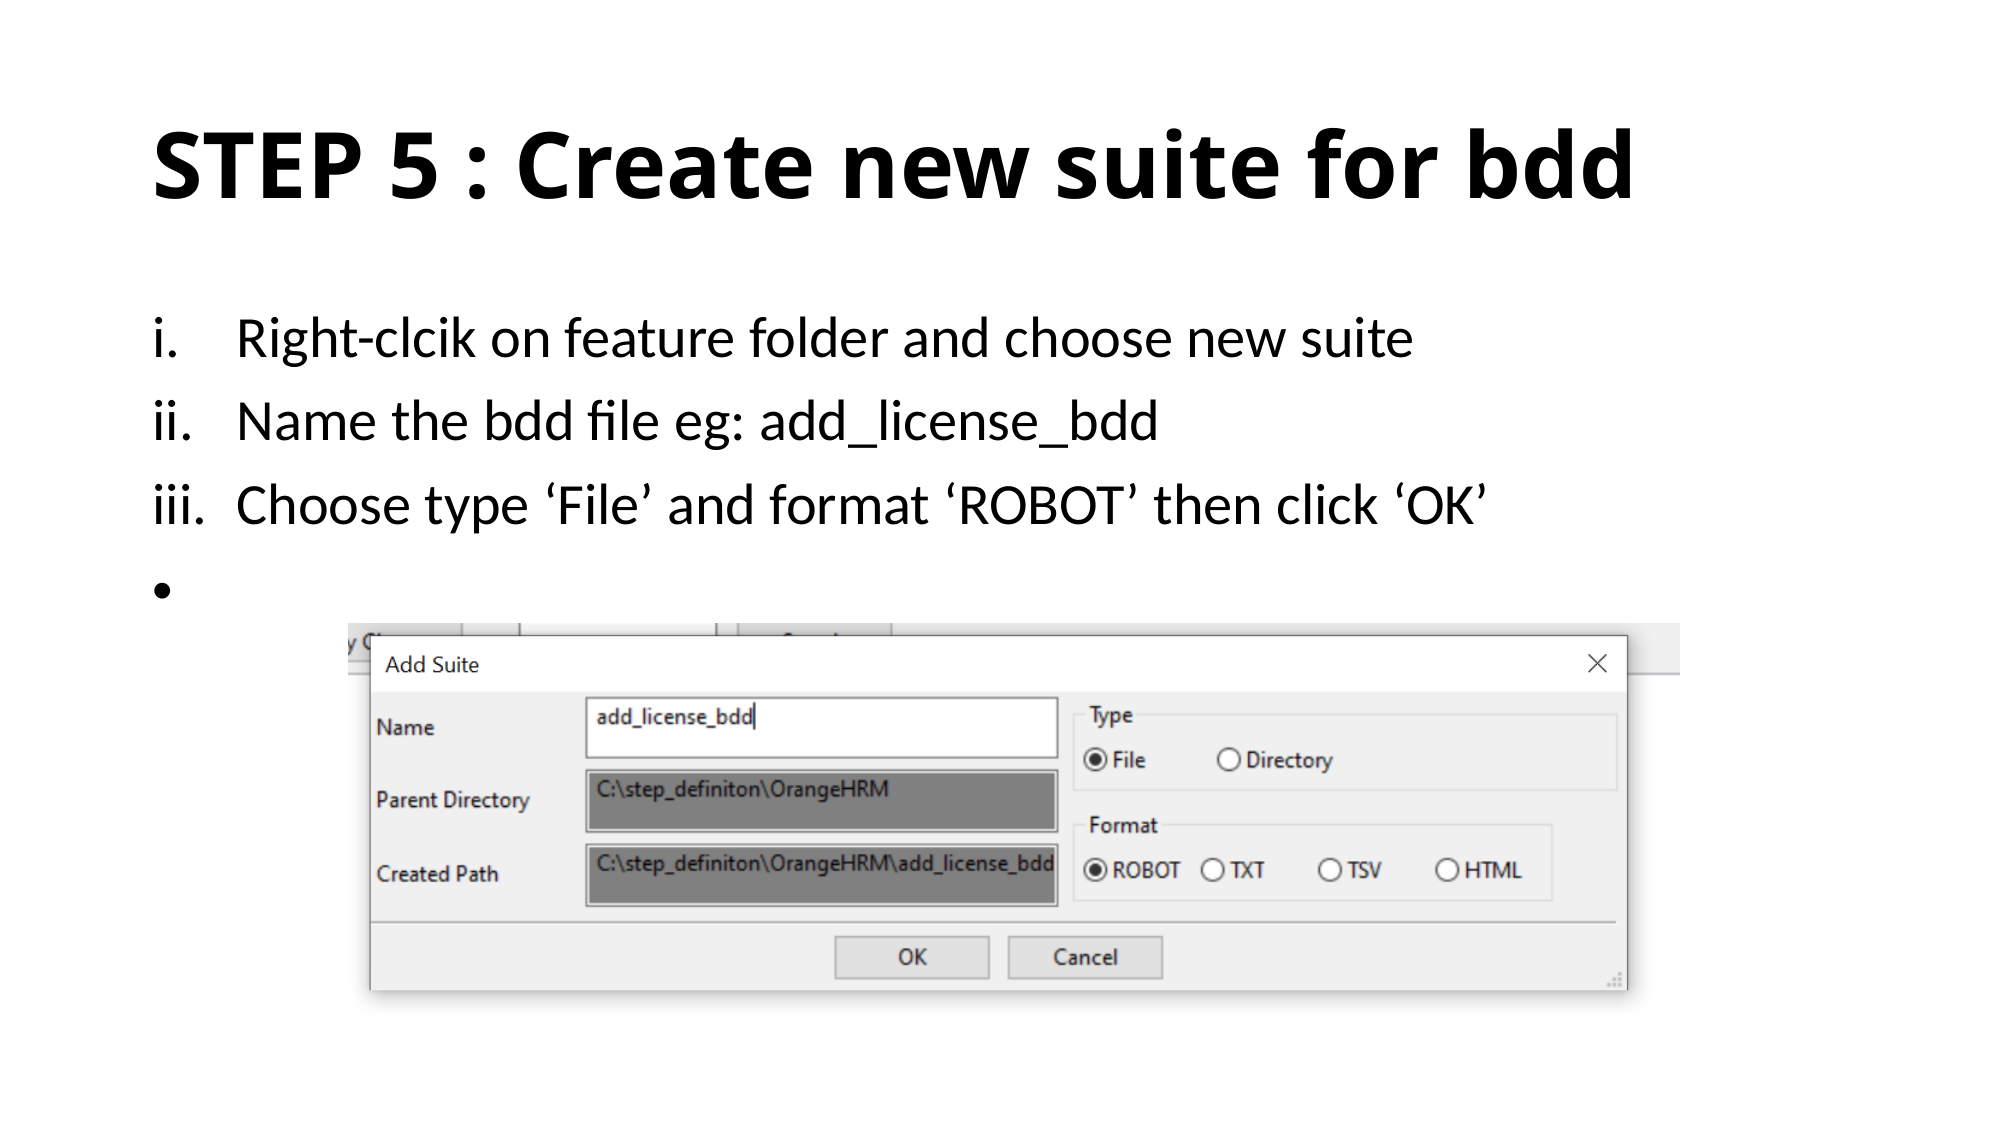

# STEP 5 : Create new suite for bdd
Right-clcik on feature folder and choose new suite
Name the bdd file eg: add_license_bdd
Choose type ‘File’ and format ‘ROBOT’ then click ‘OK’